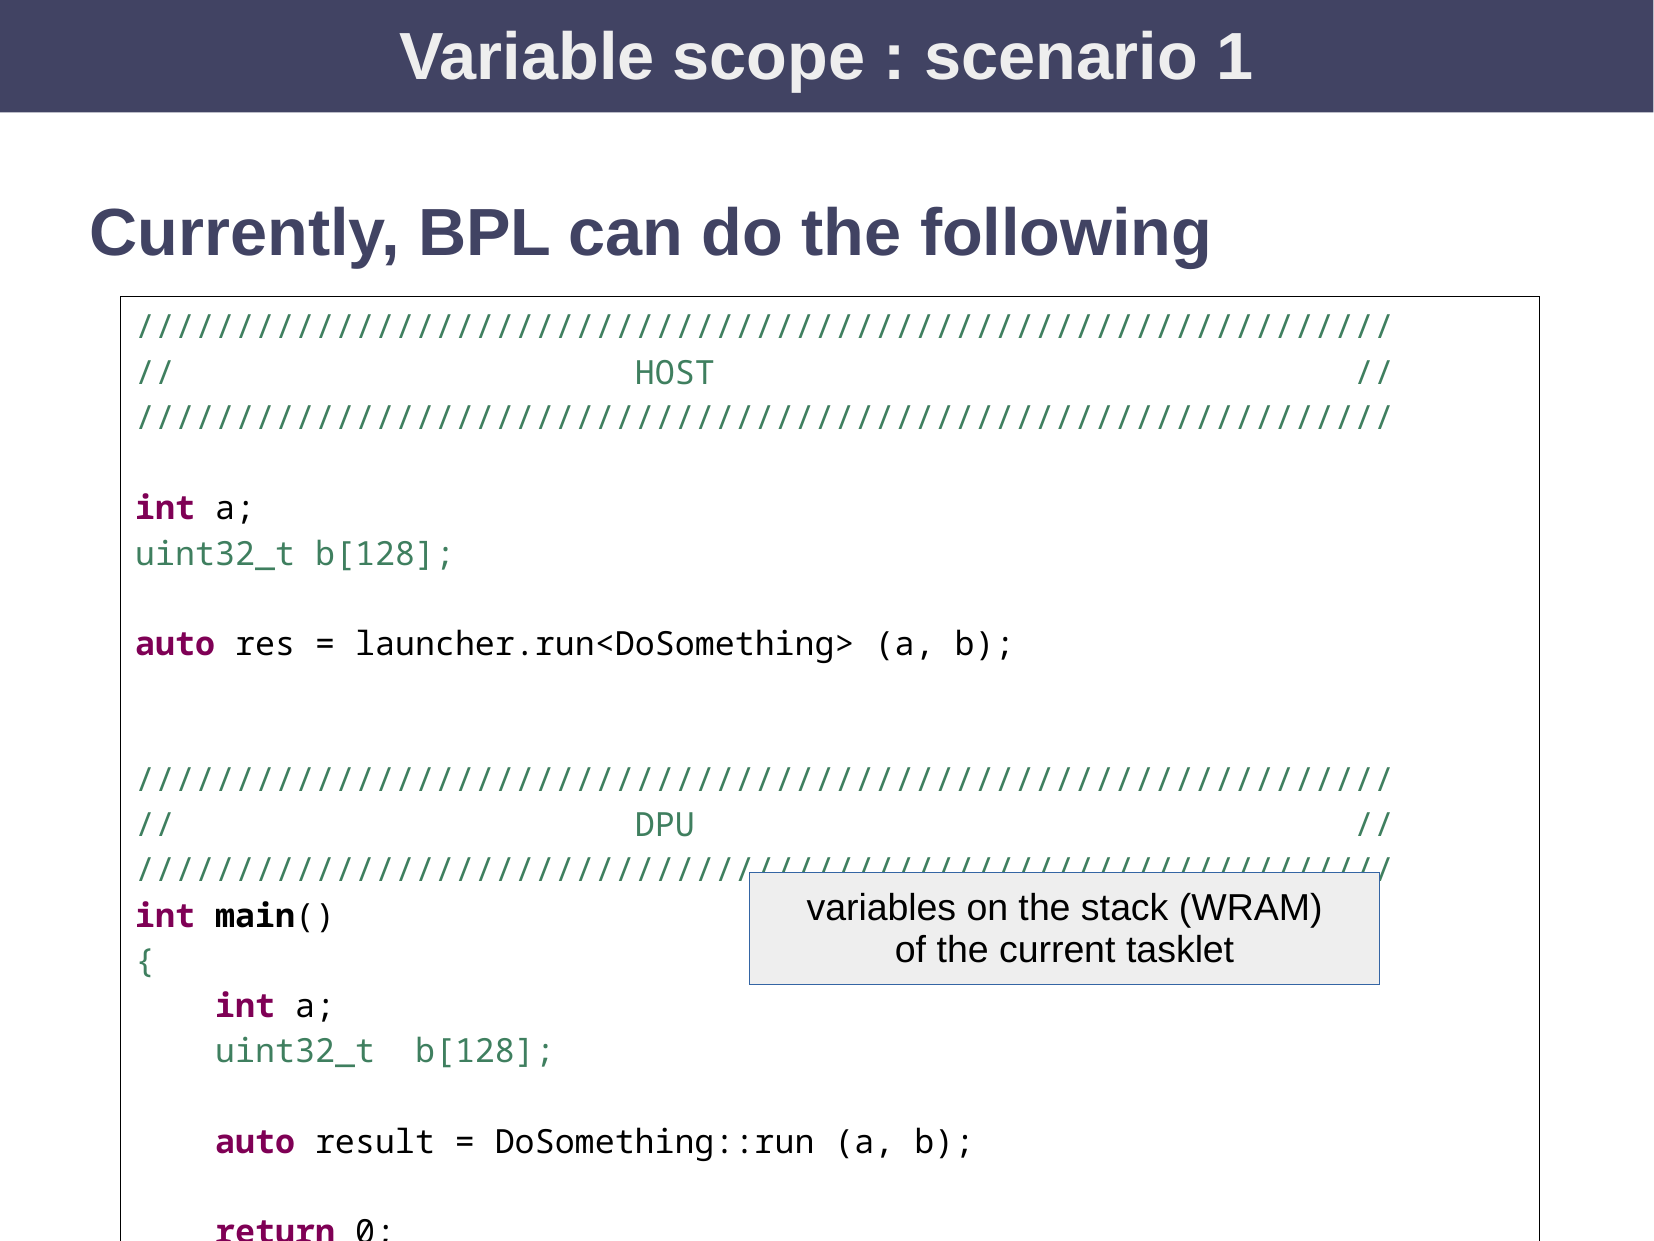

Variable scope : scenario 1
Currently, BPL can do the following
///////////////////////////////////////////////////////////////
// HOST //
///////////////////////////////////////////////////////////////
int a;
uint32_t b[128];
auto res = launcher.run<DoSomething> (a, b);
///////////////////////////////////////////////////////////////
// DPU //
///////////////////////////////////////////////////////////////
int main()
{
 int a;
 uint32_t b[128];
 auto result = DoSomething::run (a, b);
 return 0;
}
variables on the stack (WRAM)
of the current tasklet